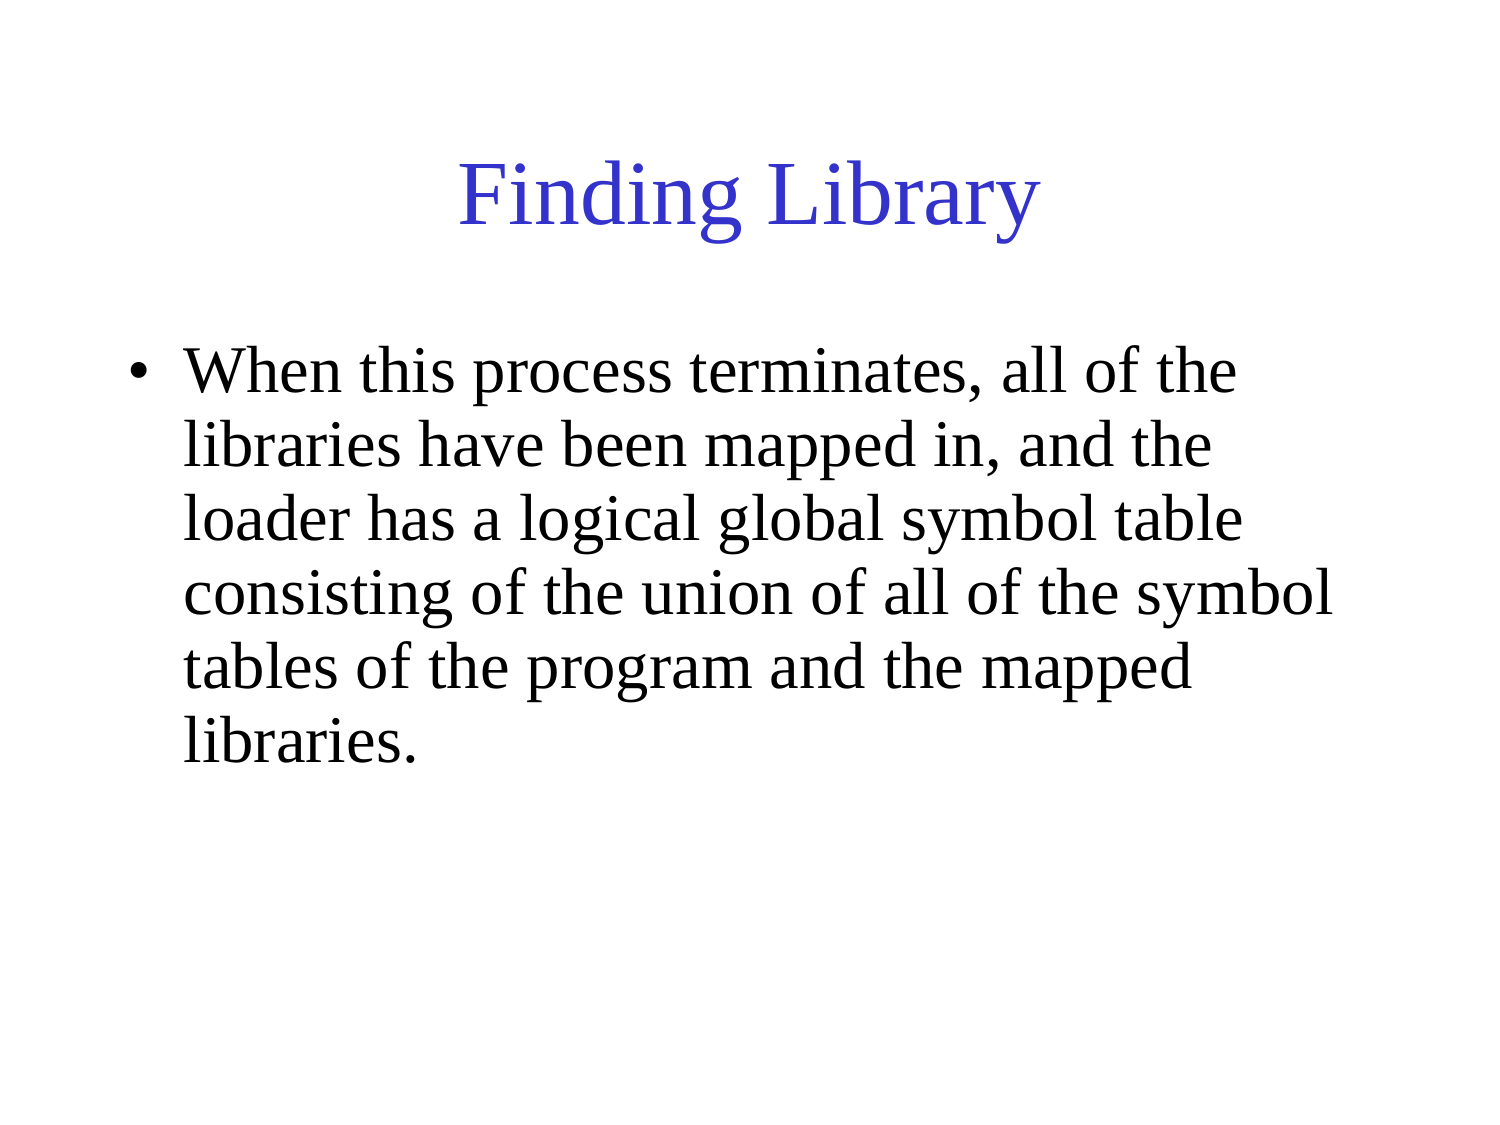

# Finding Library
When this process terminates, all of the libraries have been mapped in, and the loader has a logical global symbol table consisting of the union of all of the symbol tables of the program and the mapped libraries.